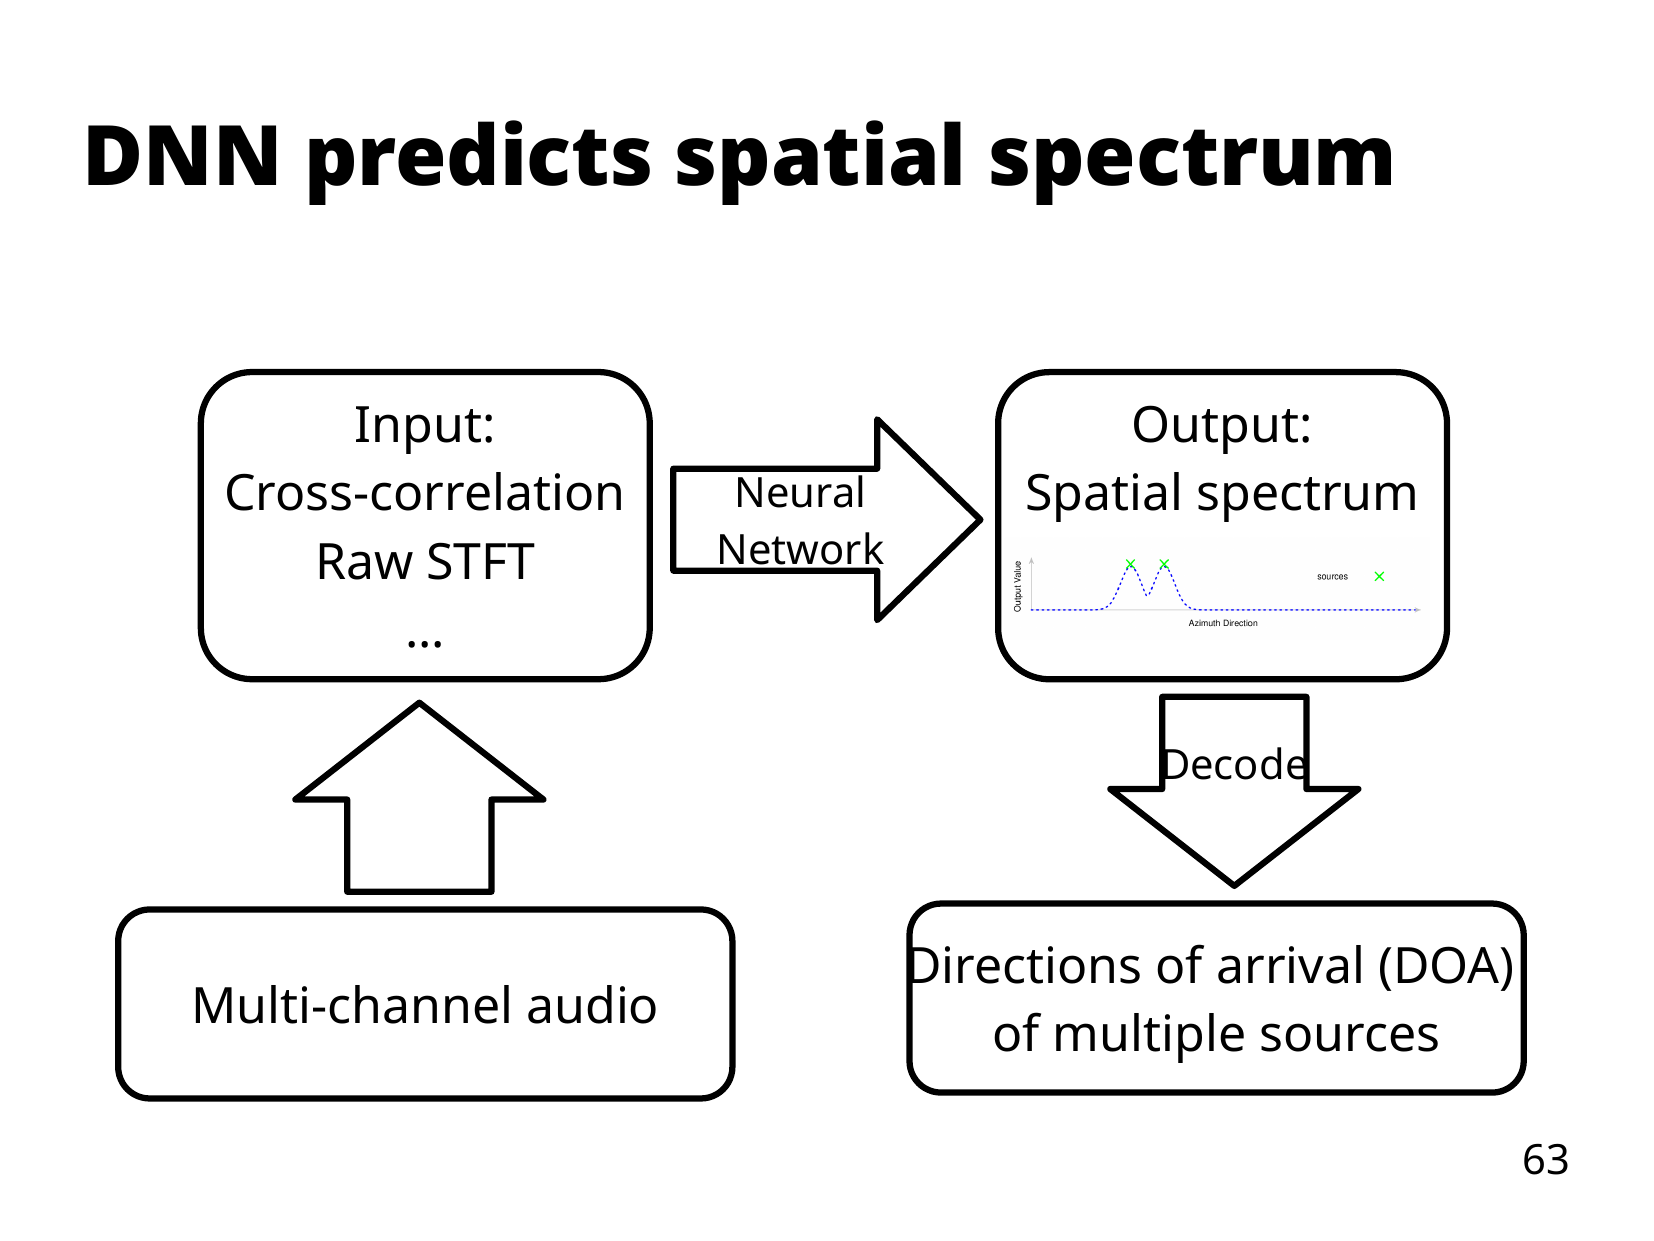

# DNN predicts spatial spectrum
Input:
Cross-correlation
Raw STFT
...
Output:
Spatial spectrum
Neural
Network
Decode
Directions of arrival (DOA)
of multiple sources
Multi-channel audio
63